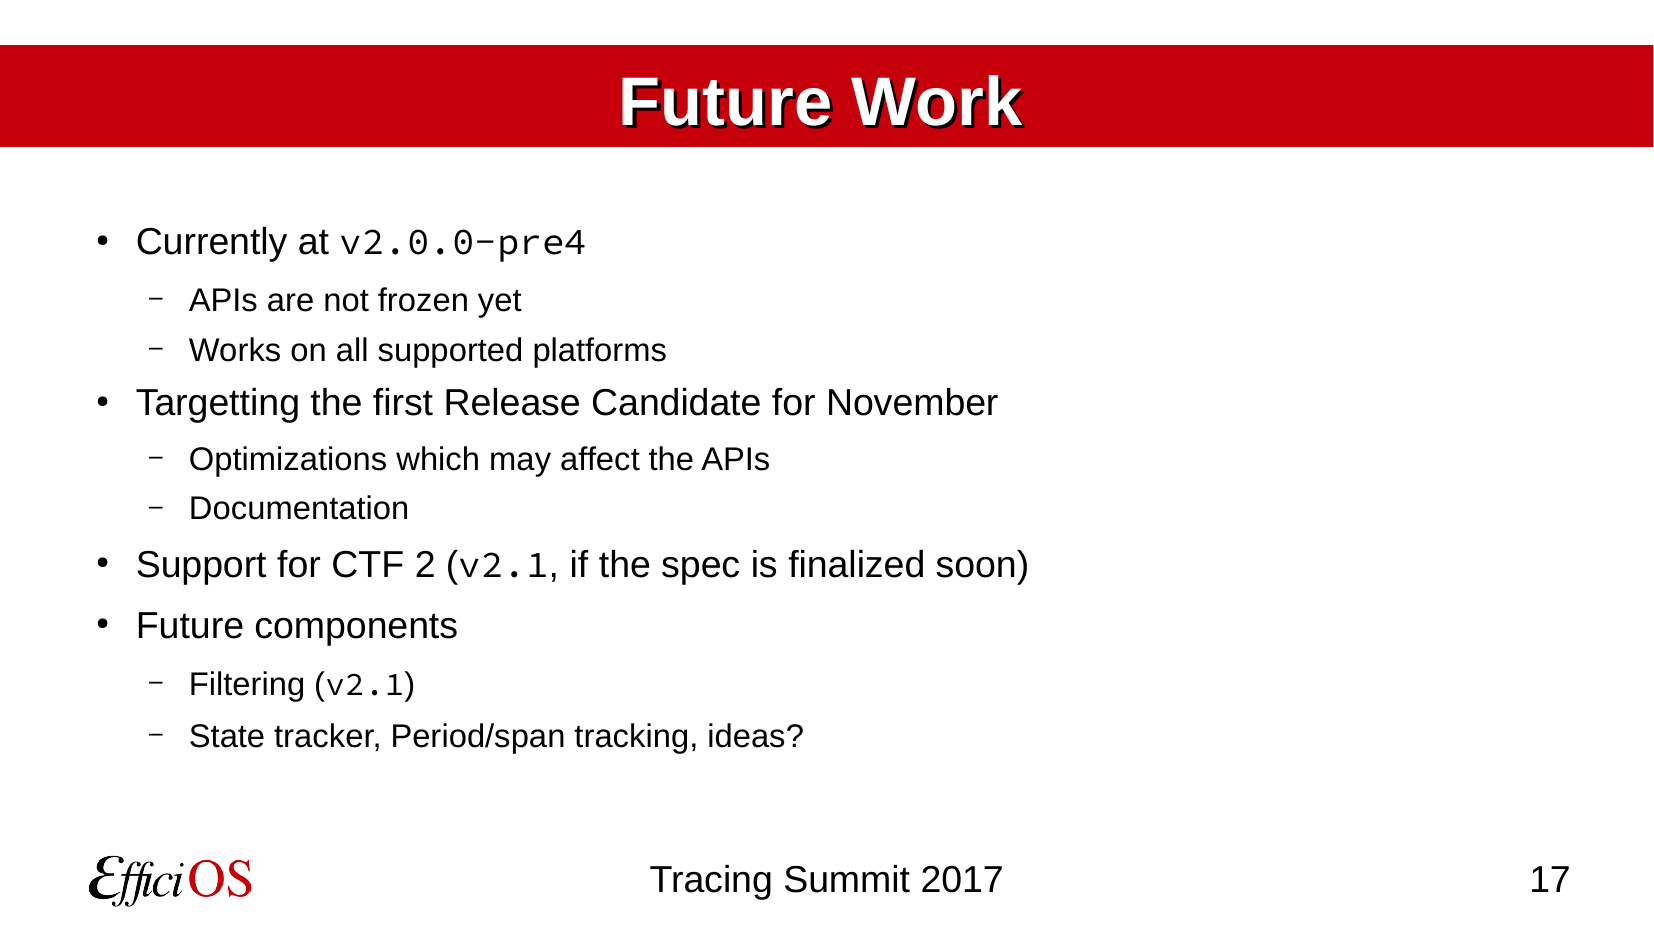

# Future Work
Currently at v2.0.0-pre4
APIs are not frozen yet
Works on all supported platforms
Targetting the first Release Candidate for November
Optimizations which may affect the APIs
Documentation
Support for CTF 2 (v2.1, if the spec is finalized soon)
Future components
Filtering (v2.1)
State tracker, Period/span tracking, ideas?
Tracing Summit 2017
17